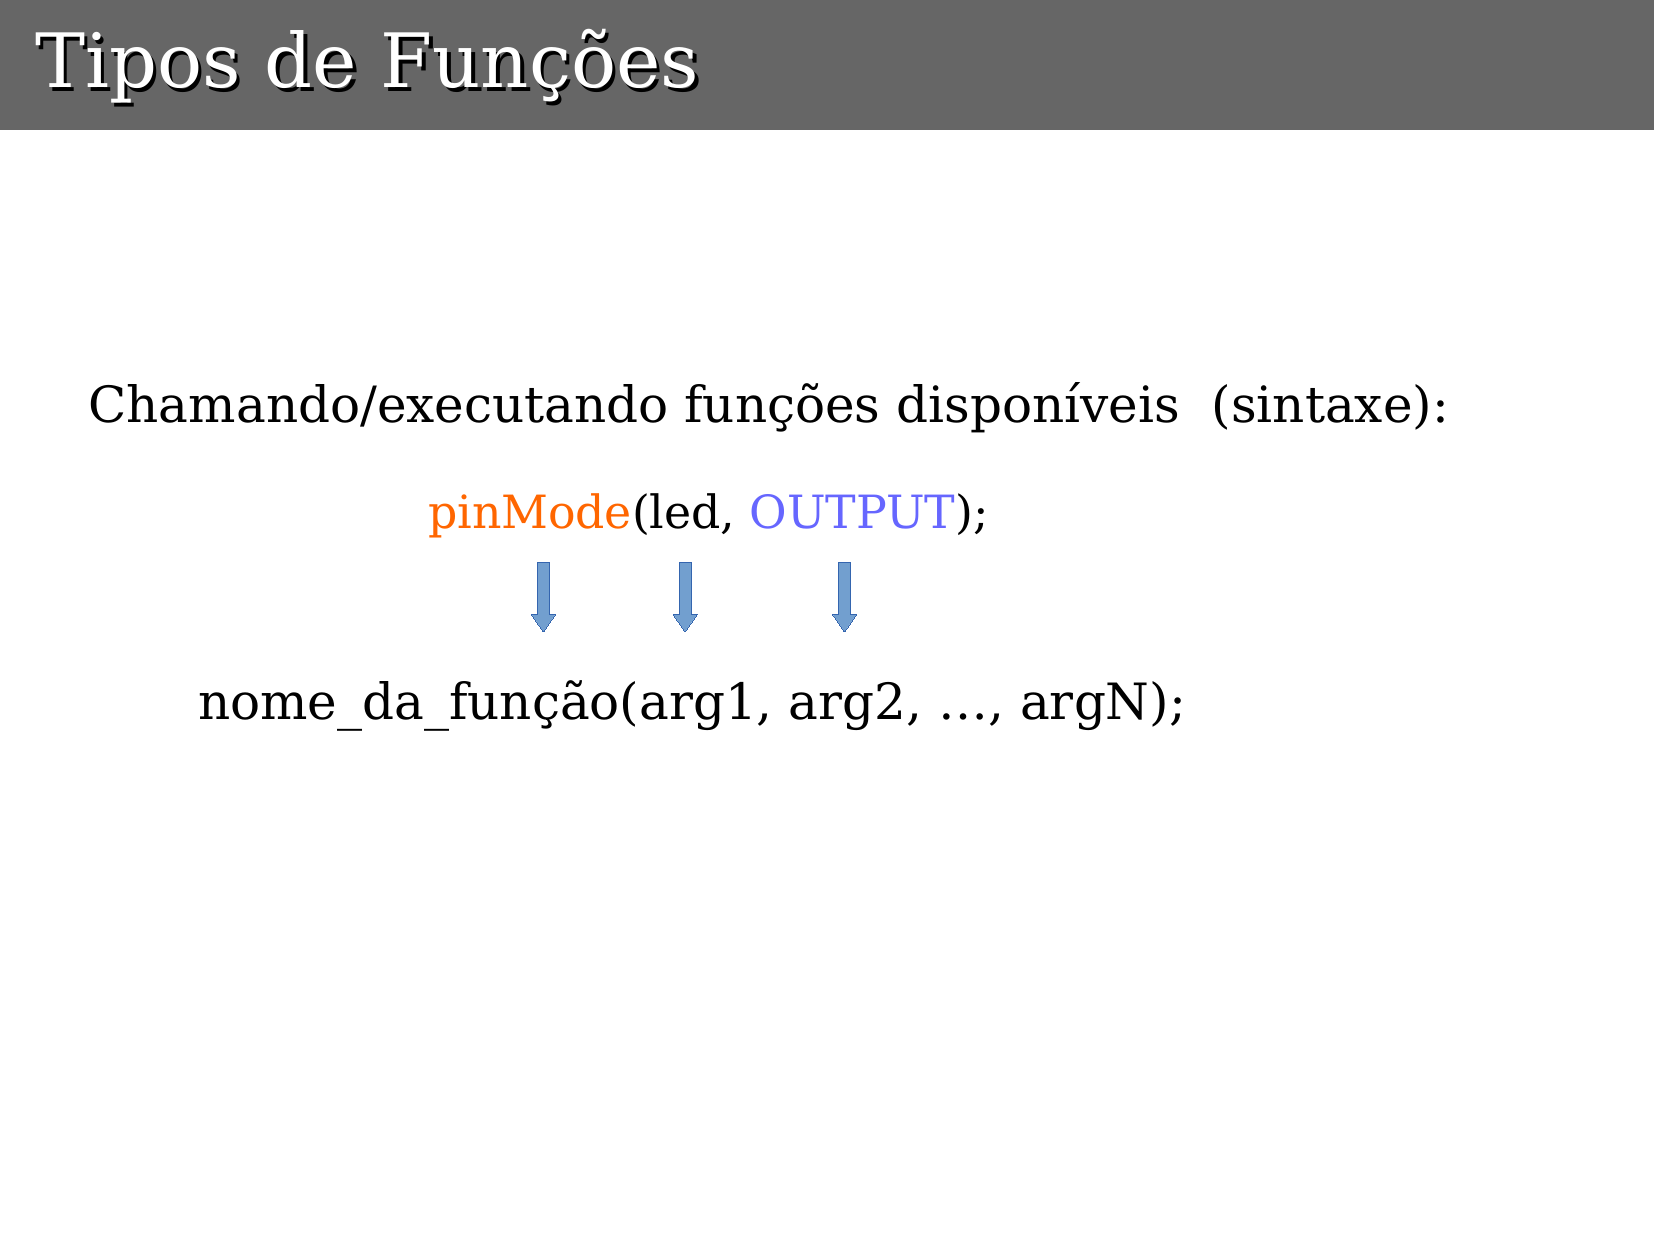

# Tipos de Funções
Chamando/executando funções disponíveis (sintaxe):
pinMode(led, OUTPUT);
nome_da_função(arg1, arg2, …, argN);